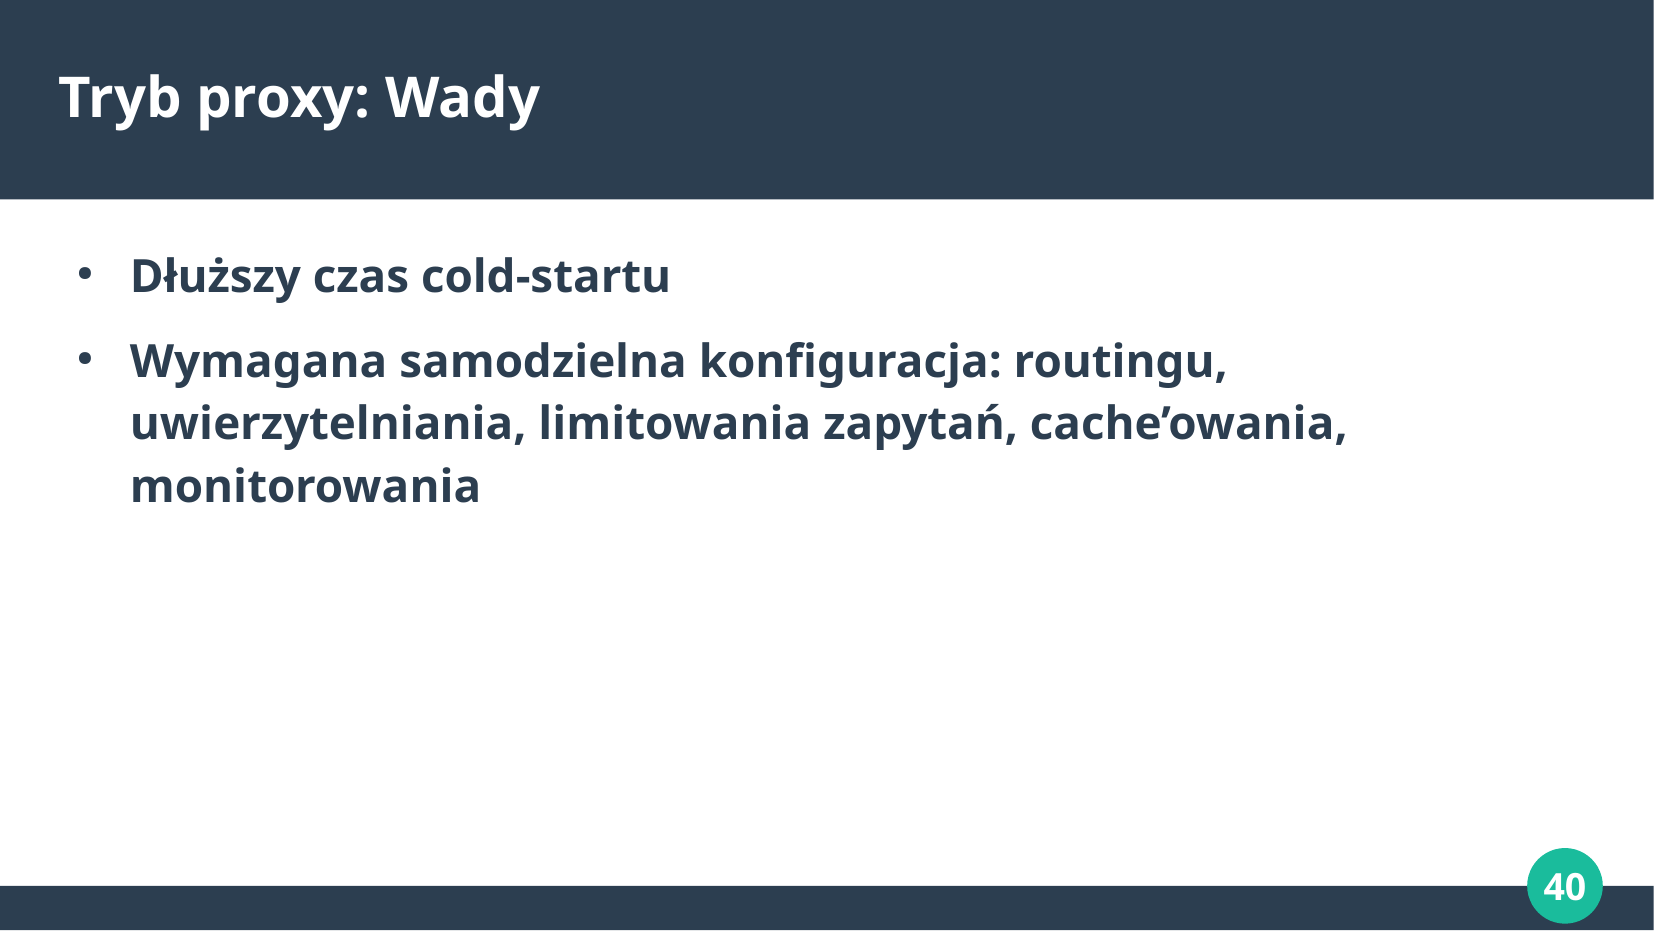

# Tryb proxy: Wady
Dłuższy czas cold-startu
Wymagana samodzielna konfiguracja: routingu, uwierzytelniania, limitowania zapytań, cache’owania, monitorowania